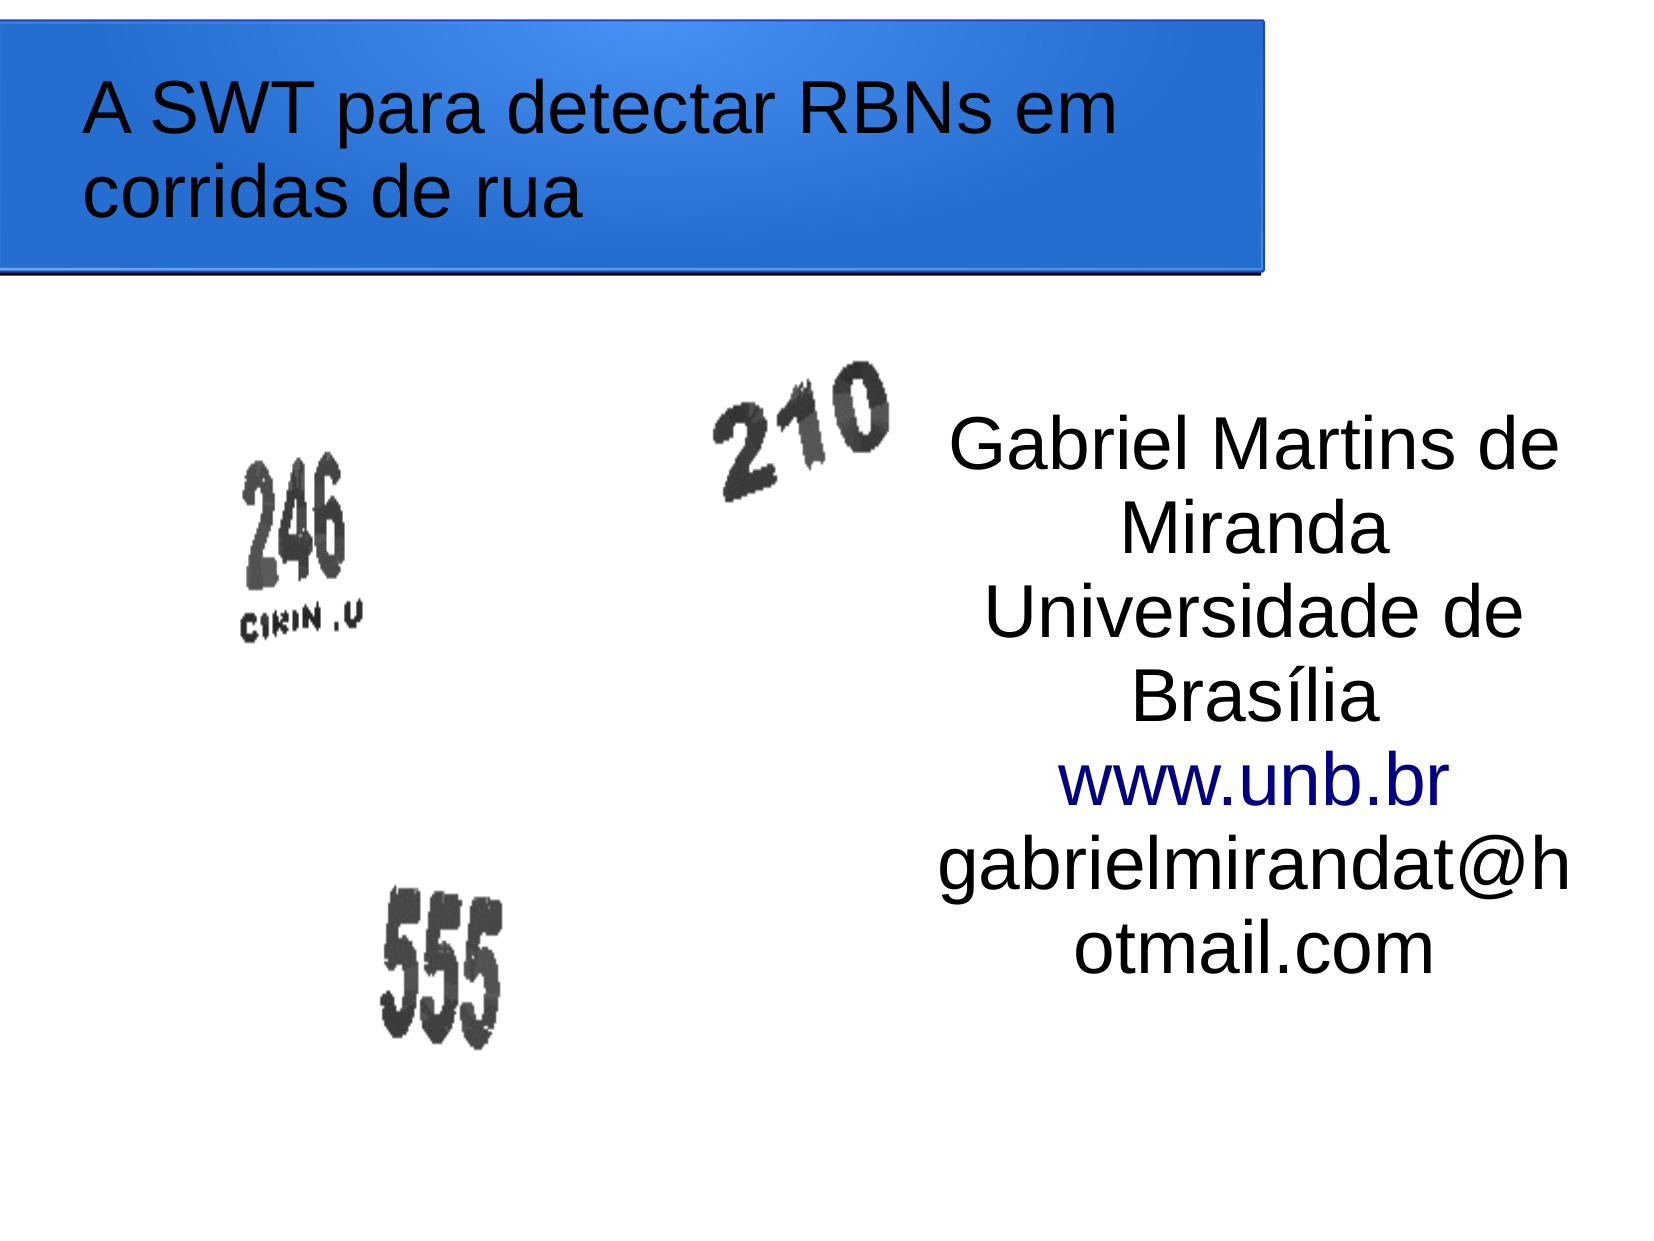

# A SWT para detectar RBNs em corridas de rua
Gabriel Martins de Miranda
Universidade de
Brasília
www.unb.br
gabrielmirandat@hotmail.com